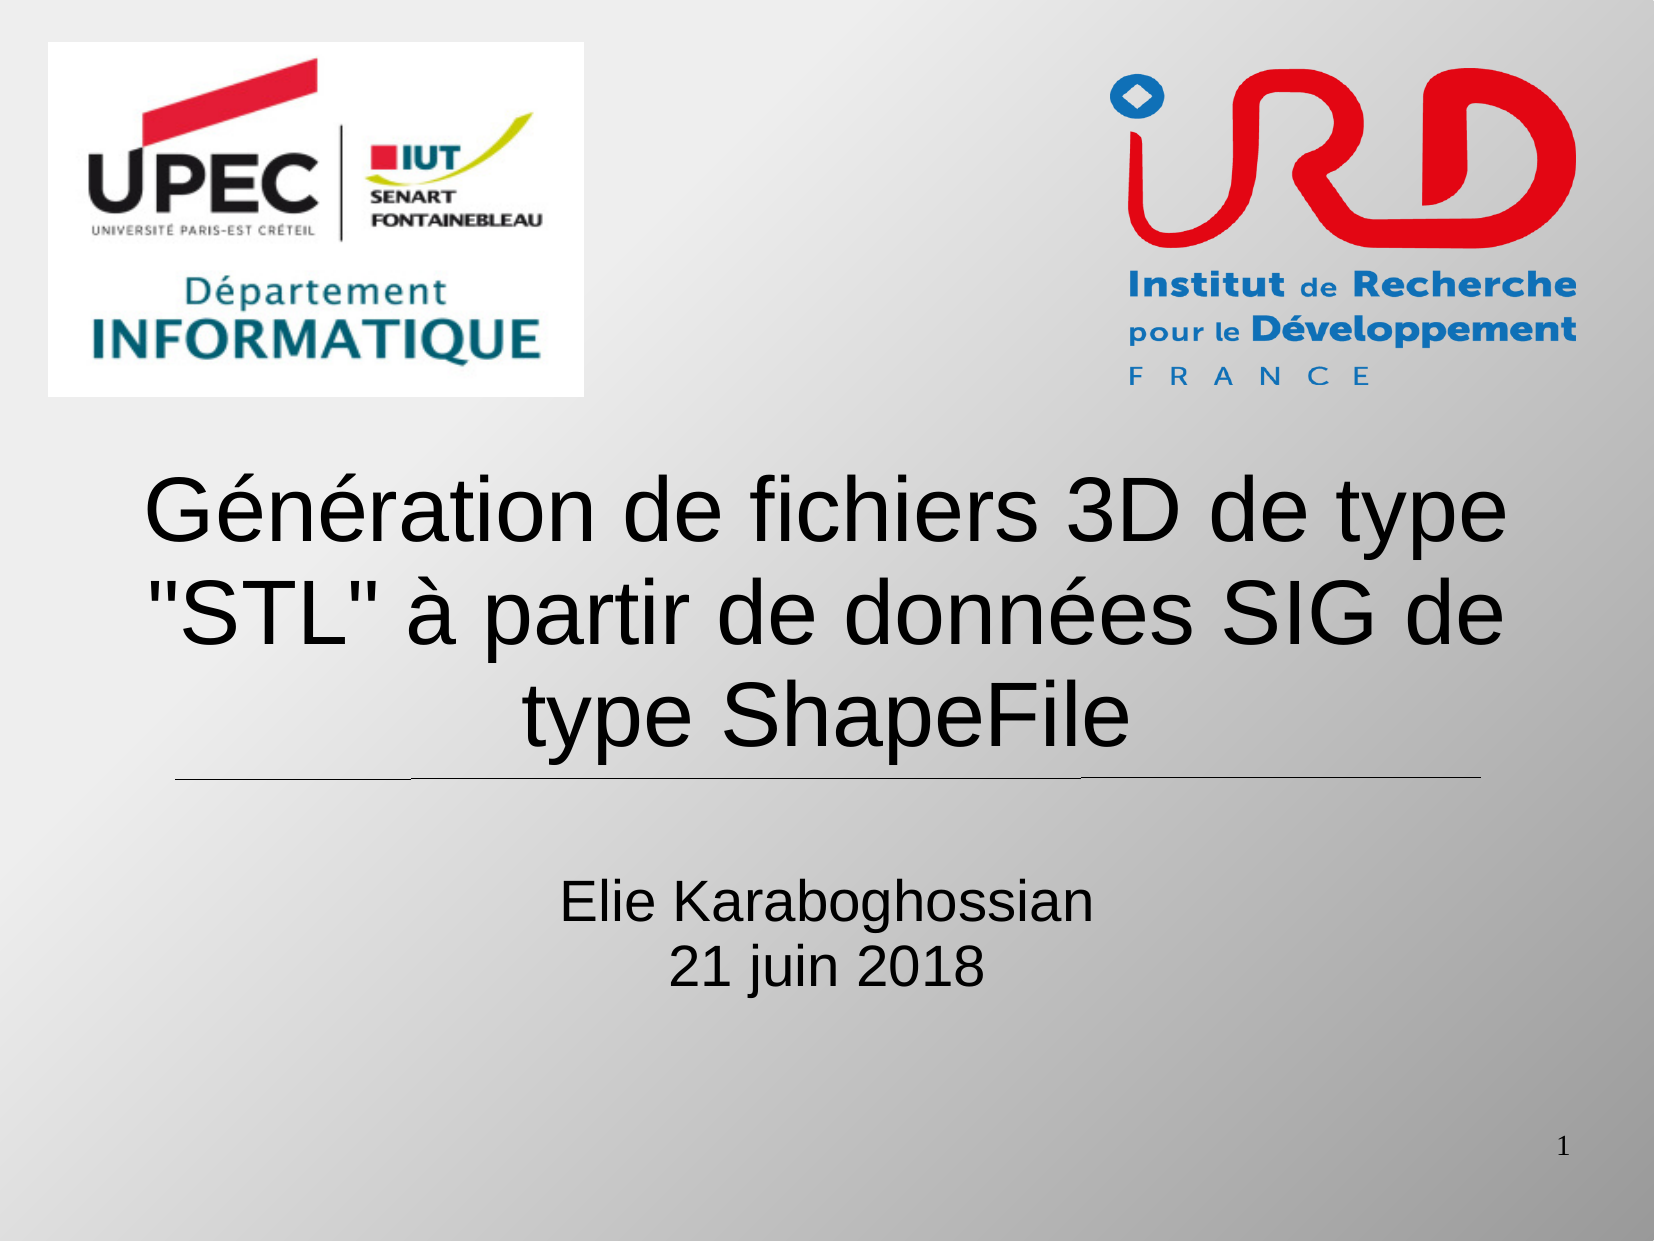

# Génération de fichiers 3D de type "STL" à partir de données SIG de type ShapeFile Elie Karaboghossian 21 juin 2018
1